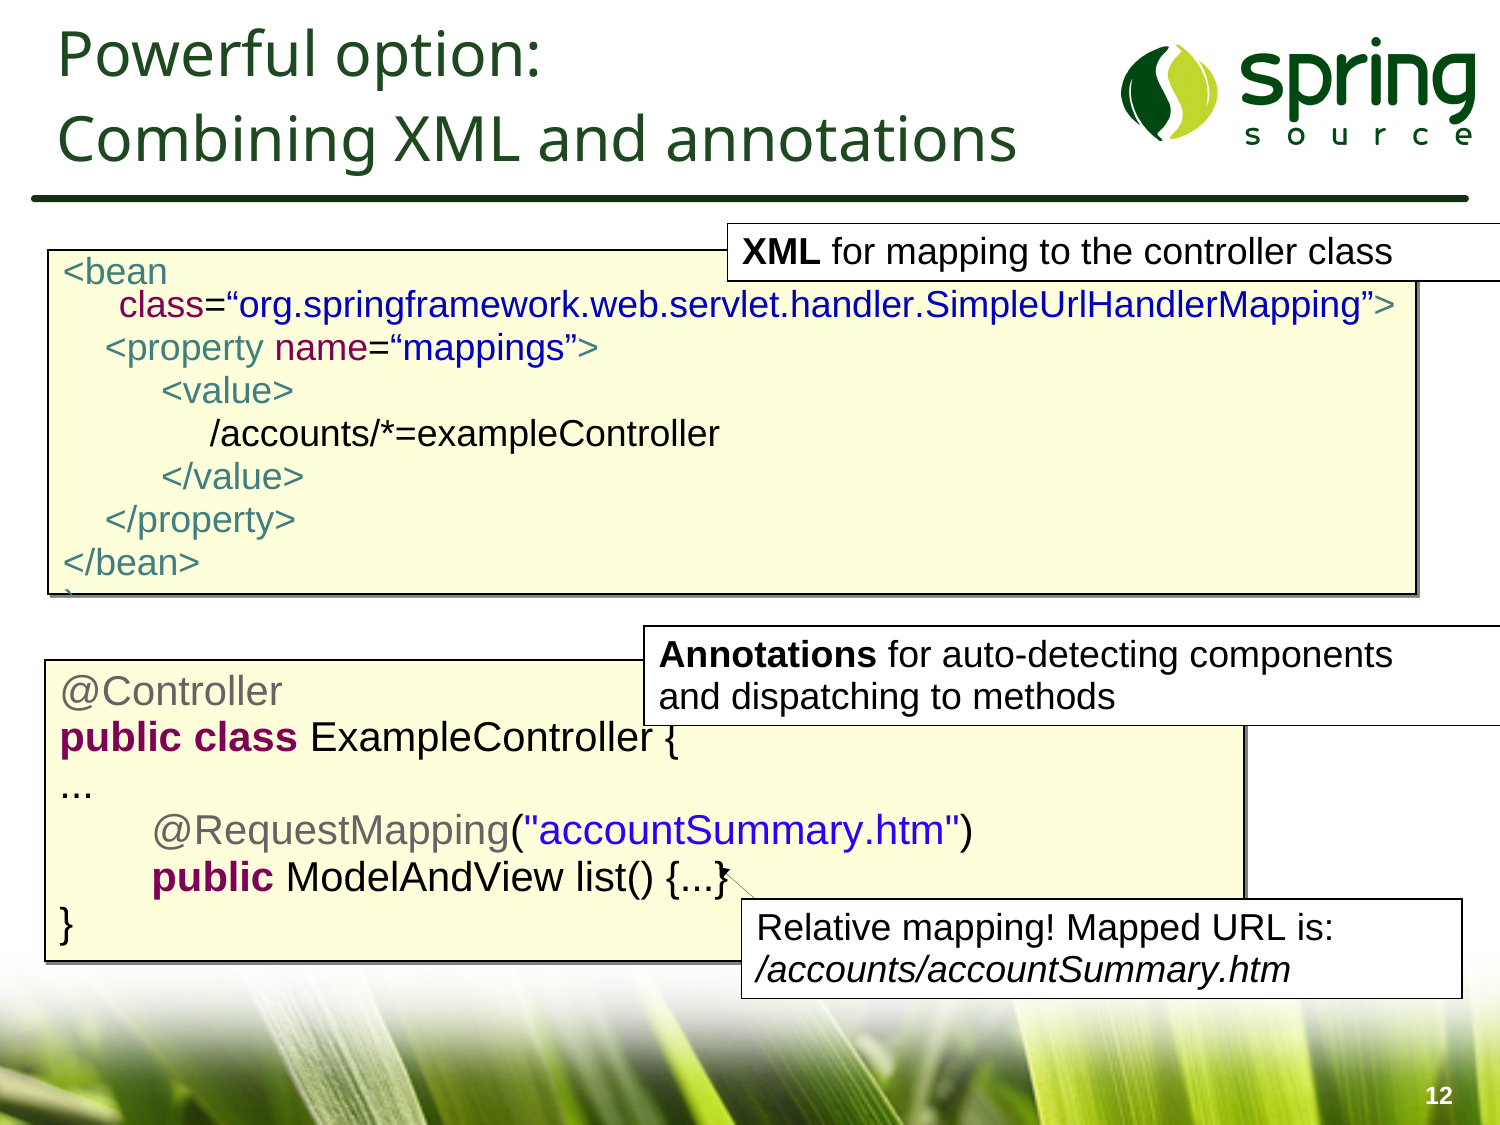

# Powerful option: Combining XML and annotations
XML for mapping to the controller class
<bean class=“org.springframework.web.servlet.handler.SimpleUrlHandlerMapping”>
 <property name=“mappings”>
	 <value>
 /accounts/*=exampleController
	 </value>
 </property>
</bean>
`
Annotations for auto-detecting components
and dispatching to methods
@Controller
public class ExampleController {
...
 @RequestMapping("accountSummary.htm")
 public ModelAndView list() {...}
}
Relative mapping! Mapped URL is:
/accounts/accountSummary.htm